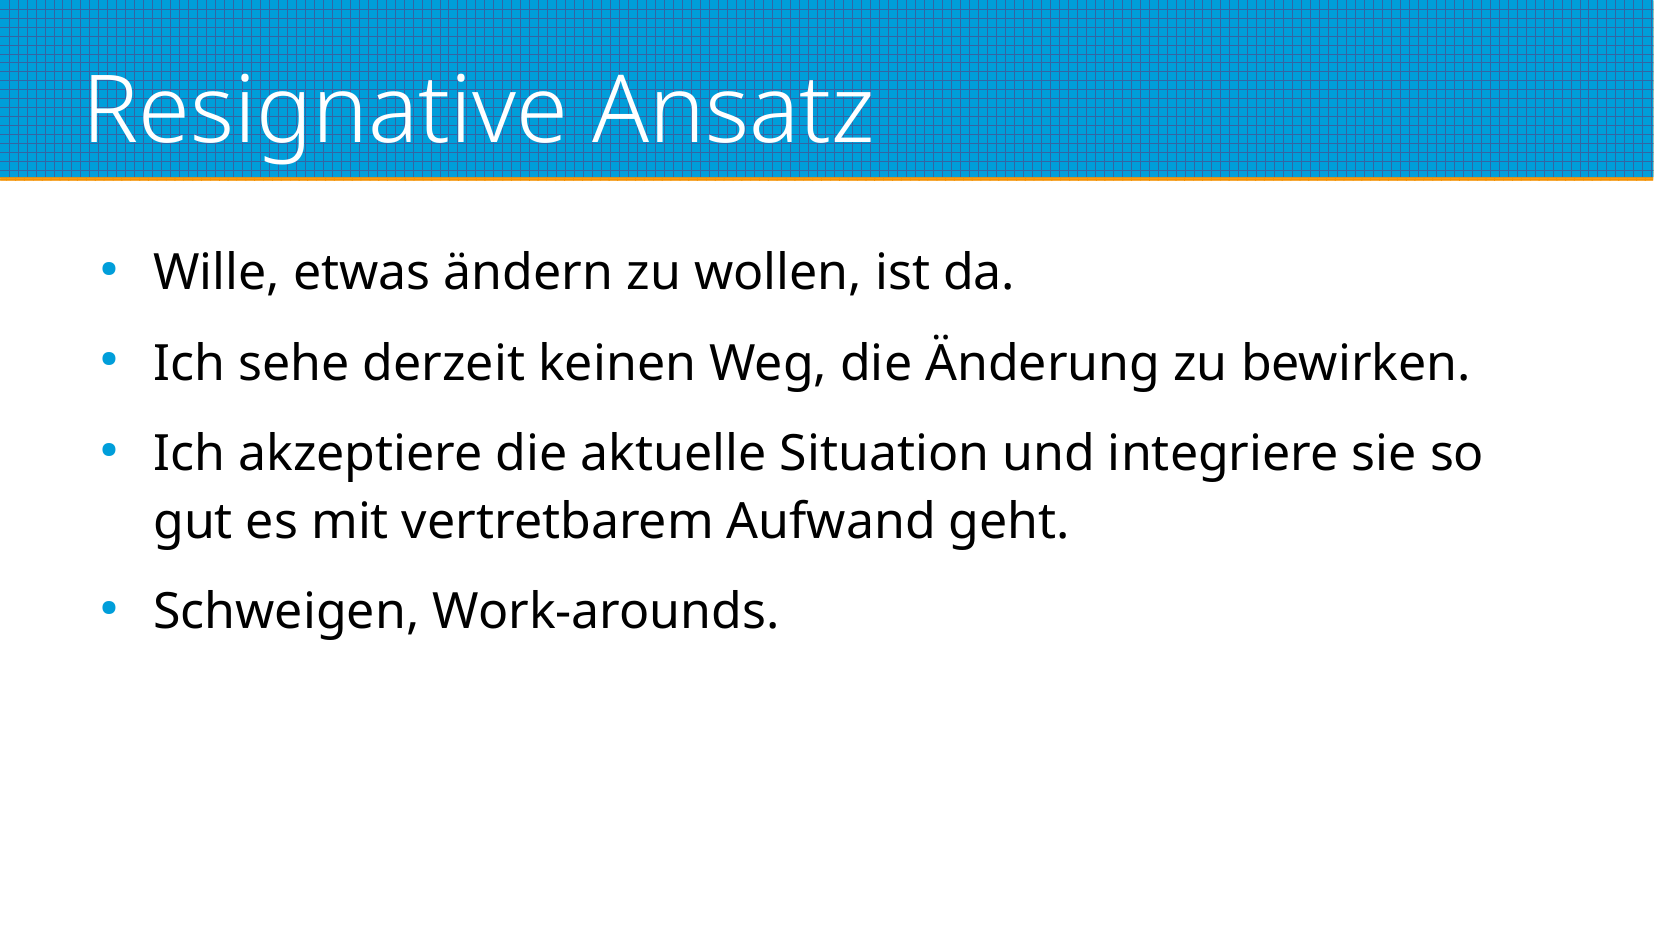

# Resignative Ansatz
Wille, etwas ändern zu wollen, ist da.
Ich sehe derzeit keinen Weg, die Änderung zu bewirken.
Ich akzeptiere die aktuelle Situation und integriere sie so gut es mit vertretbarem Aufwand geht.
Schweigen, Work-arounds.